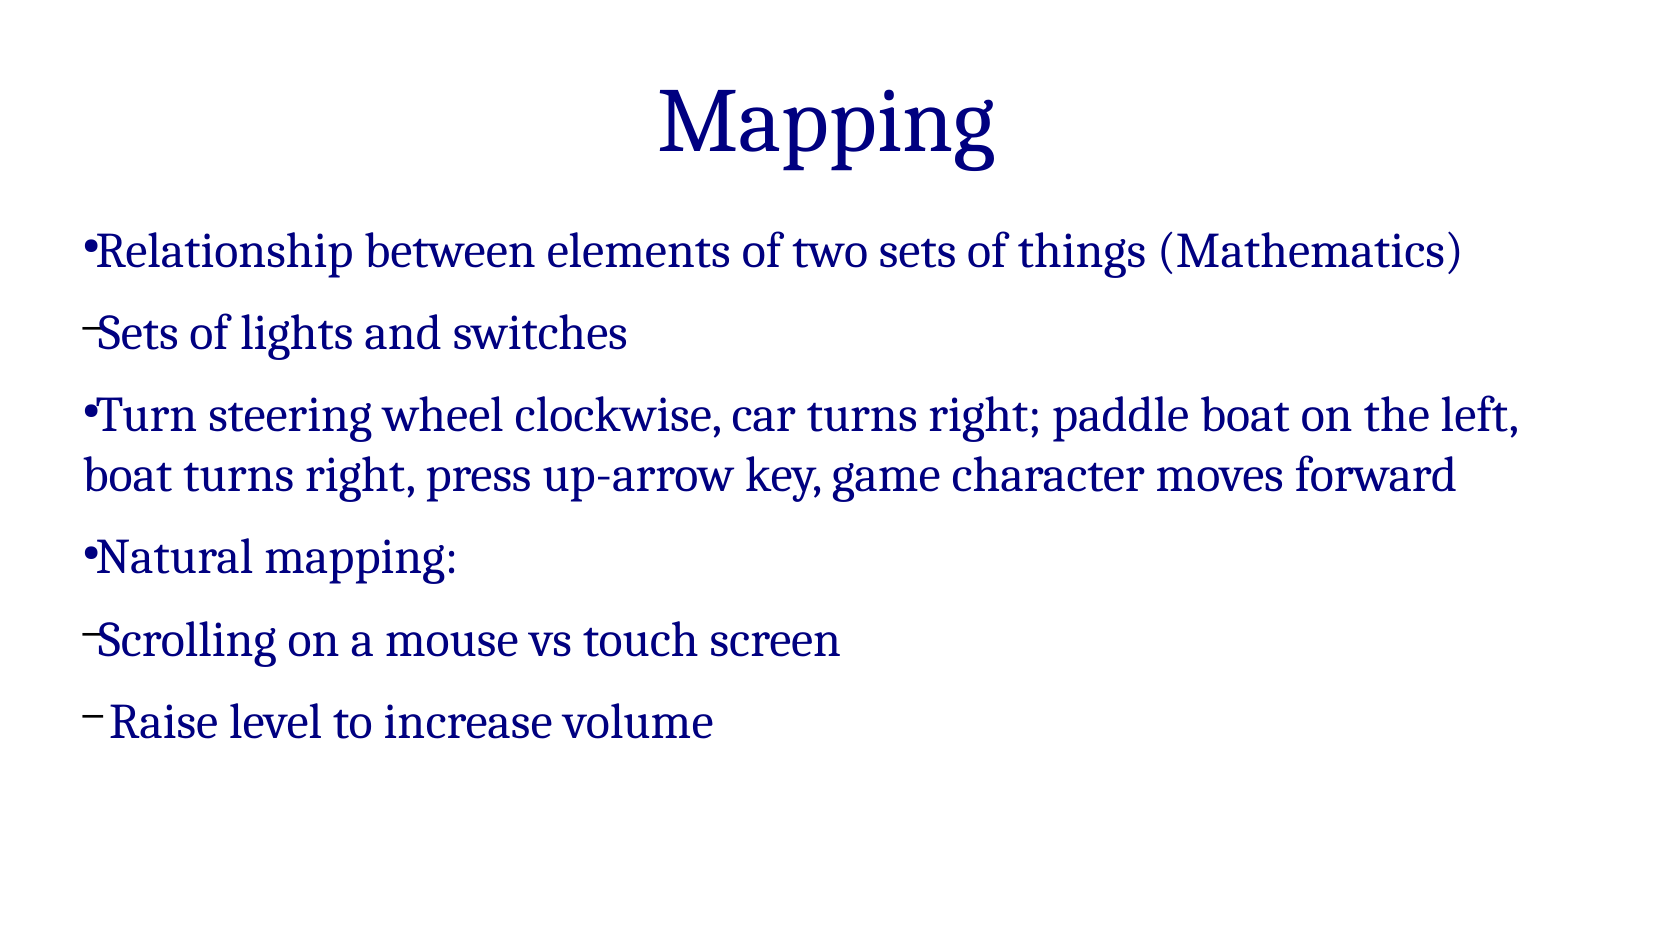

# Mapping
Relationship between elements of two sets of things (Mathematics)
Sets of lights and switches
Turn steering wheel clockwise, car turns right; paddle boat on the left, boat turns right, press up-arrow key, game character moves forward
Natural mapping:
Scrolling on a mouse vs touch screen
 Raise level to increase volume